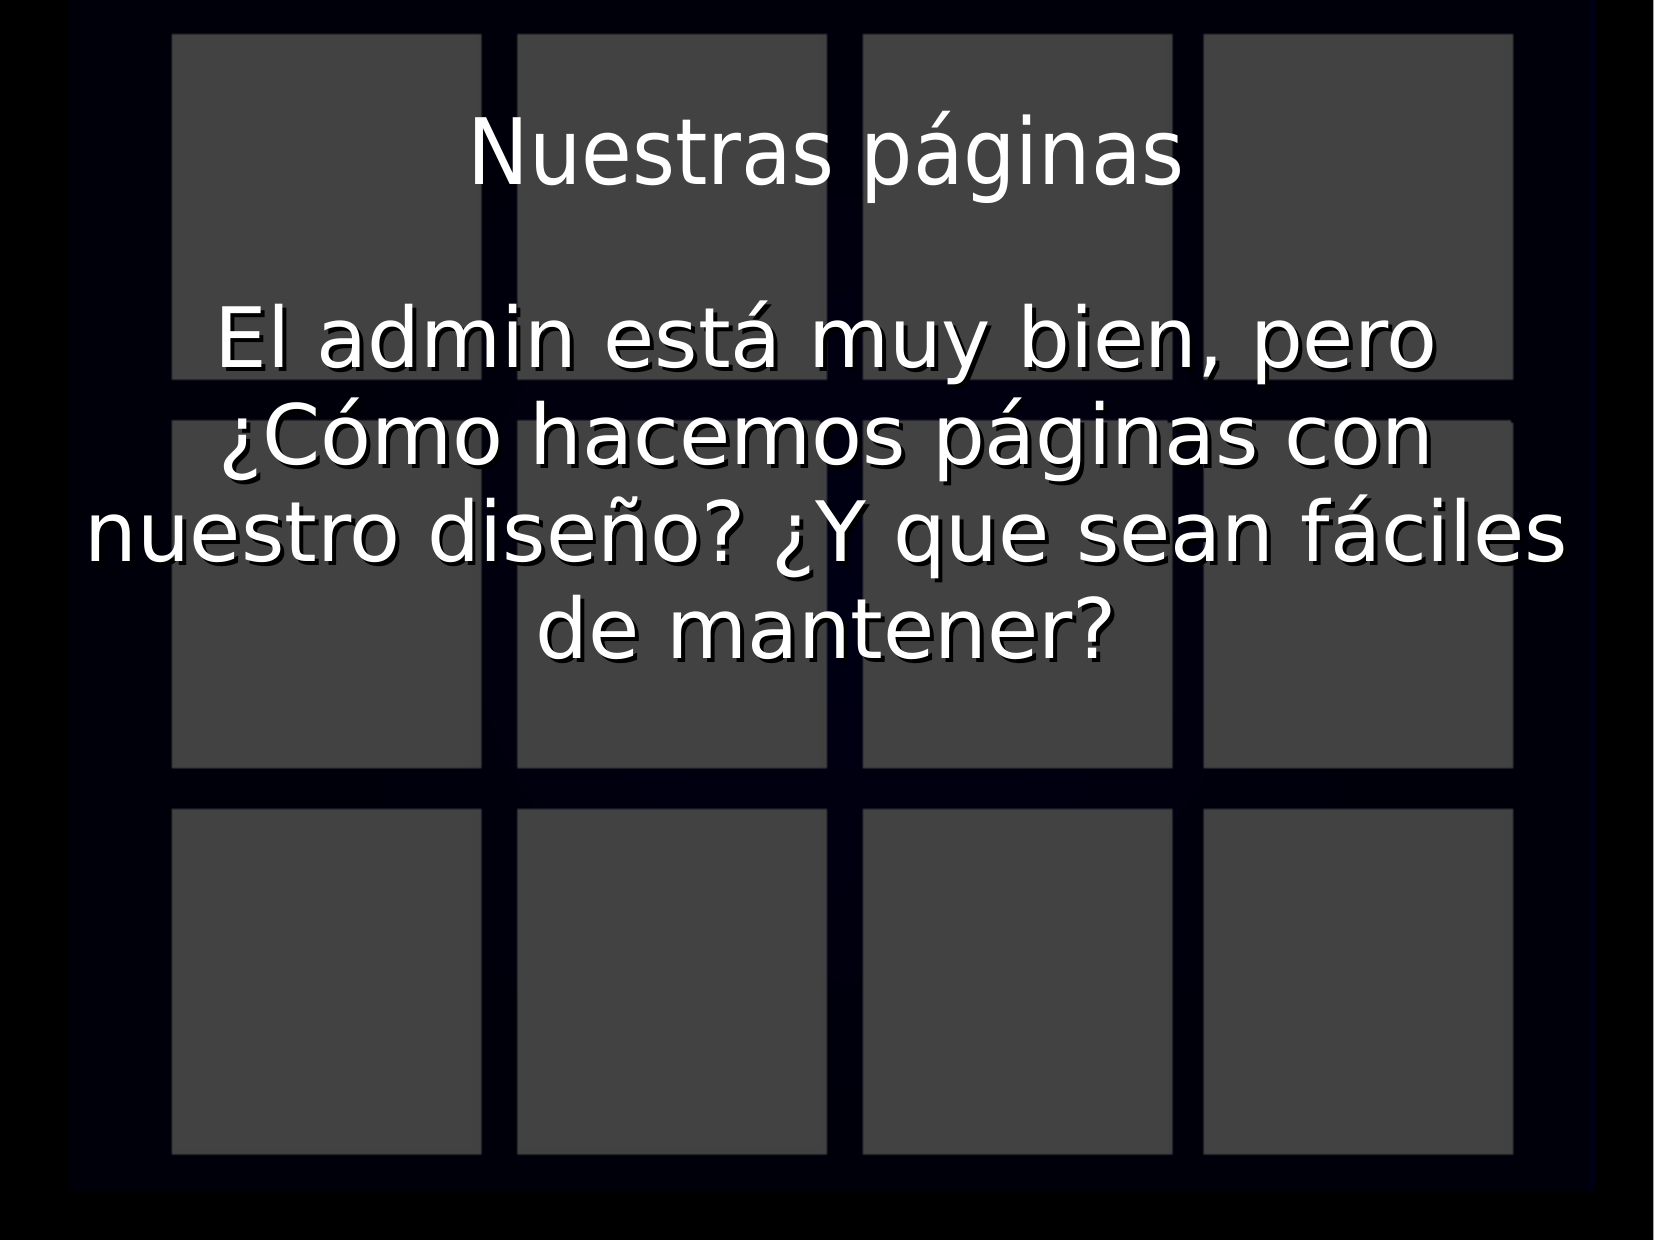

# Nuestras páginas
El admin está muy bien, pero ¿Cómo hacemos páginas con nuestro diseño? ¿Y que sean fáciles de mantener?